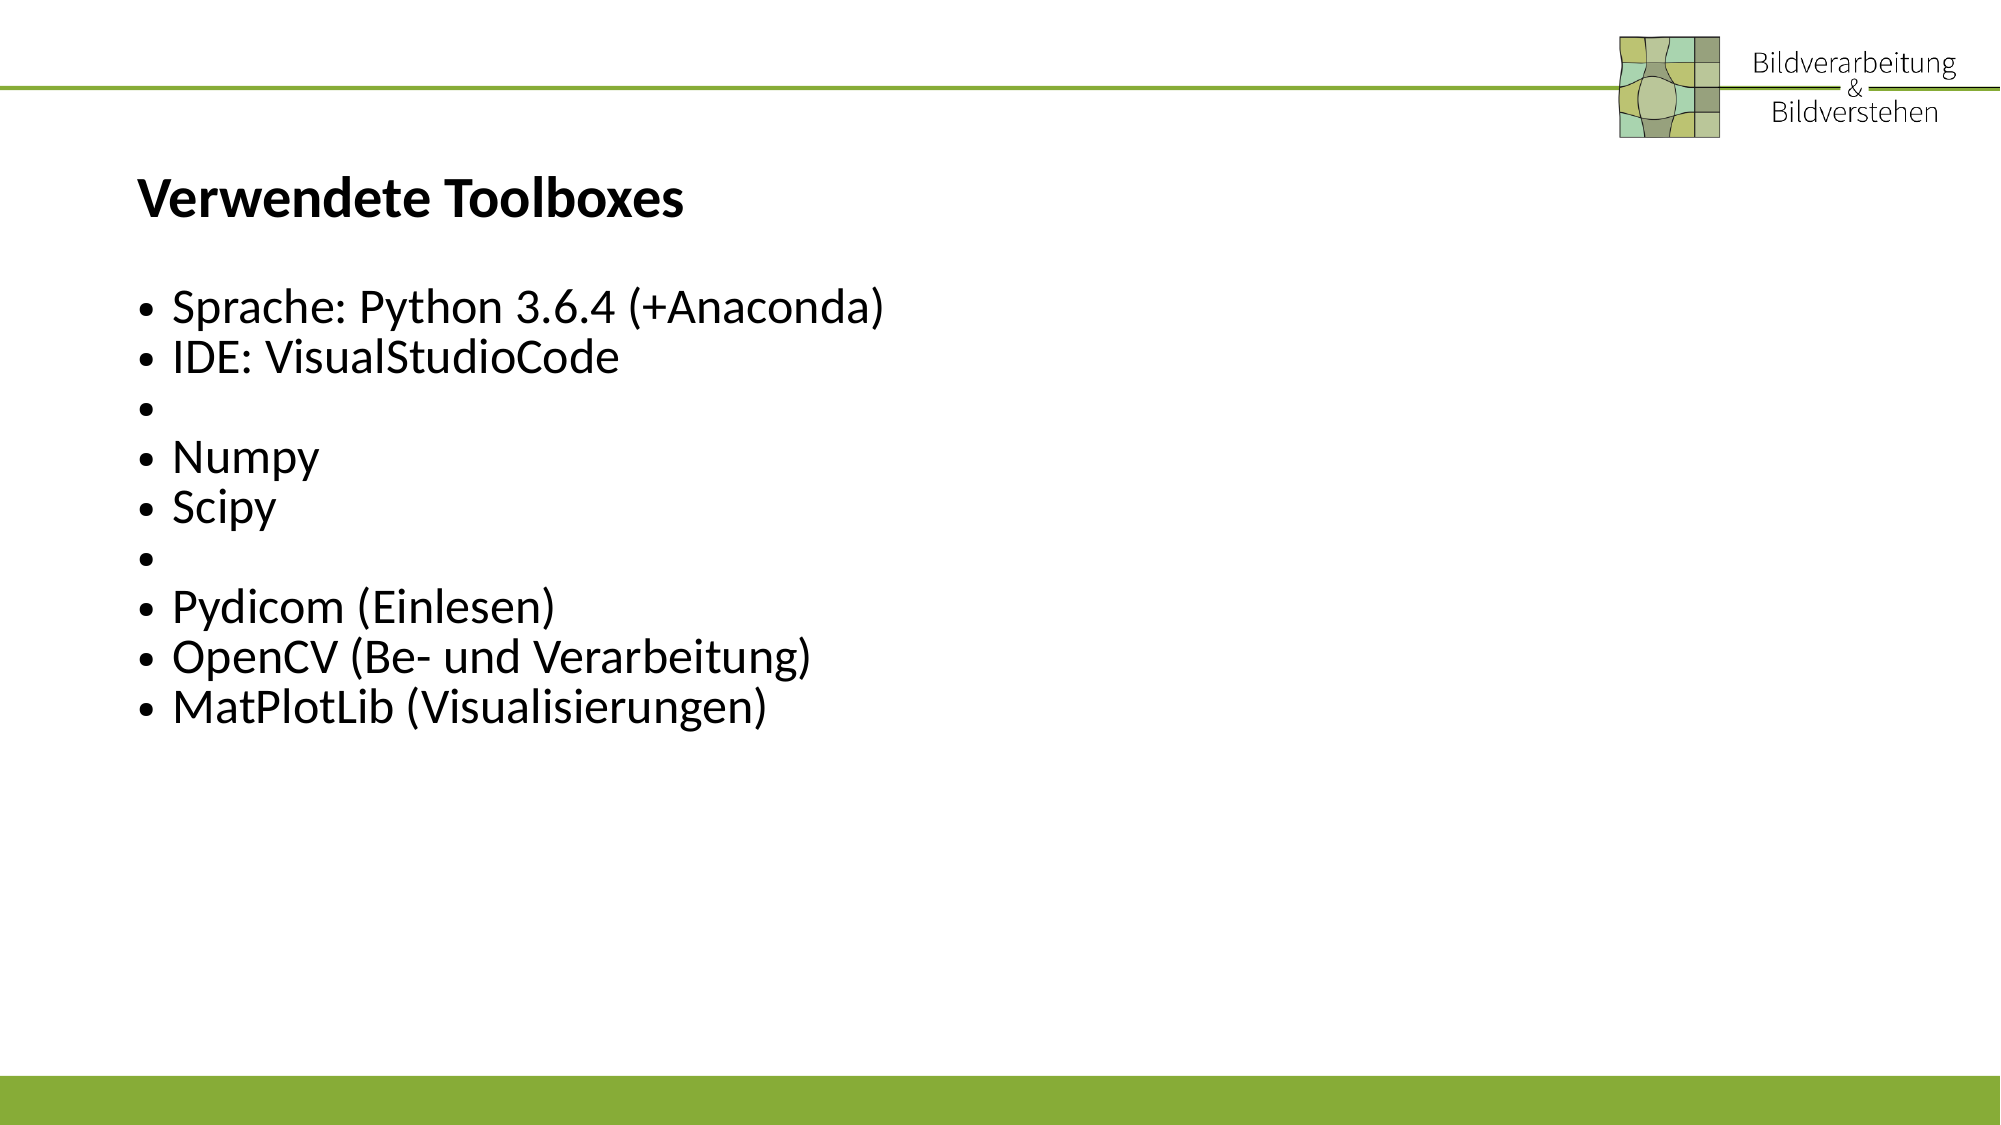

# Verwendete Toolboxes
Sprache: Python 3.6.4 (+Anaconda)
IDE: VisualStudioCode
Numpy
Scipy
Pydicom (Einlesen)
OpenCV (Be- und Verarbeitung)
MatPlotLib (Visualisierungen)